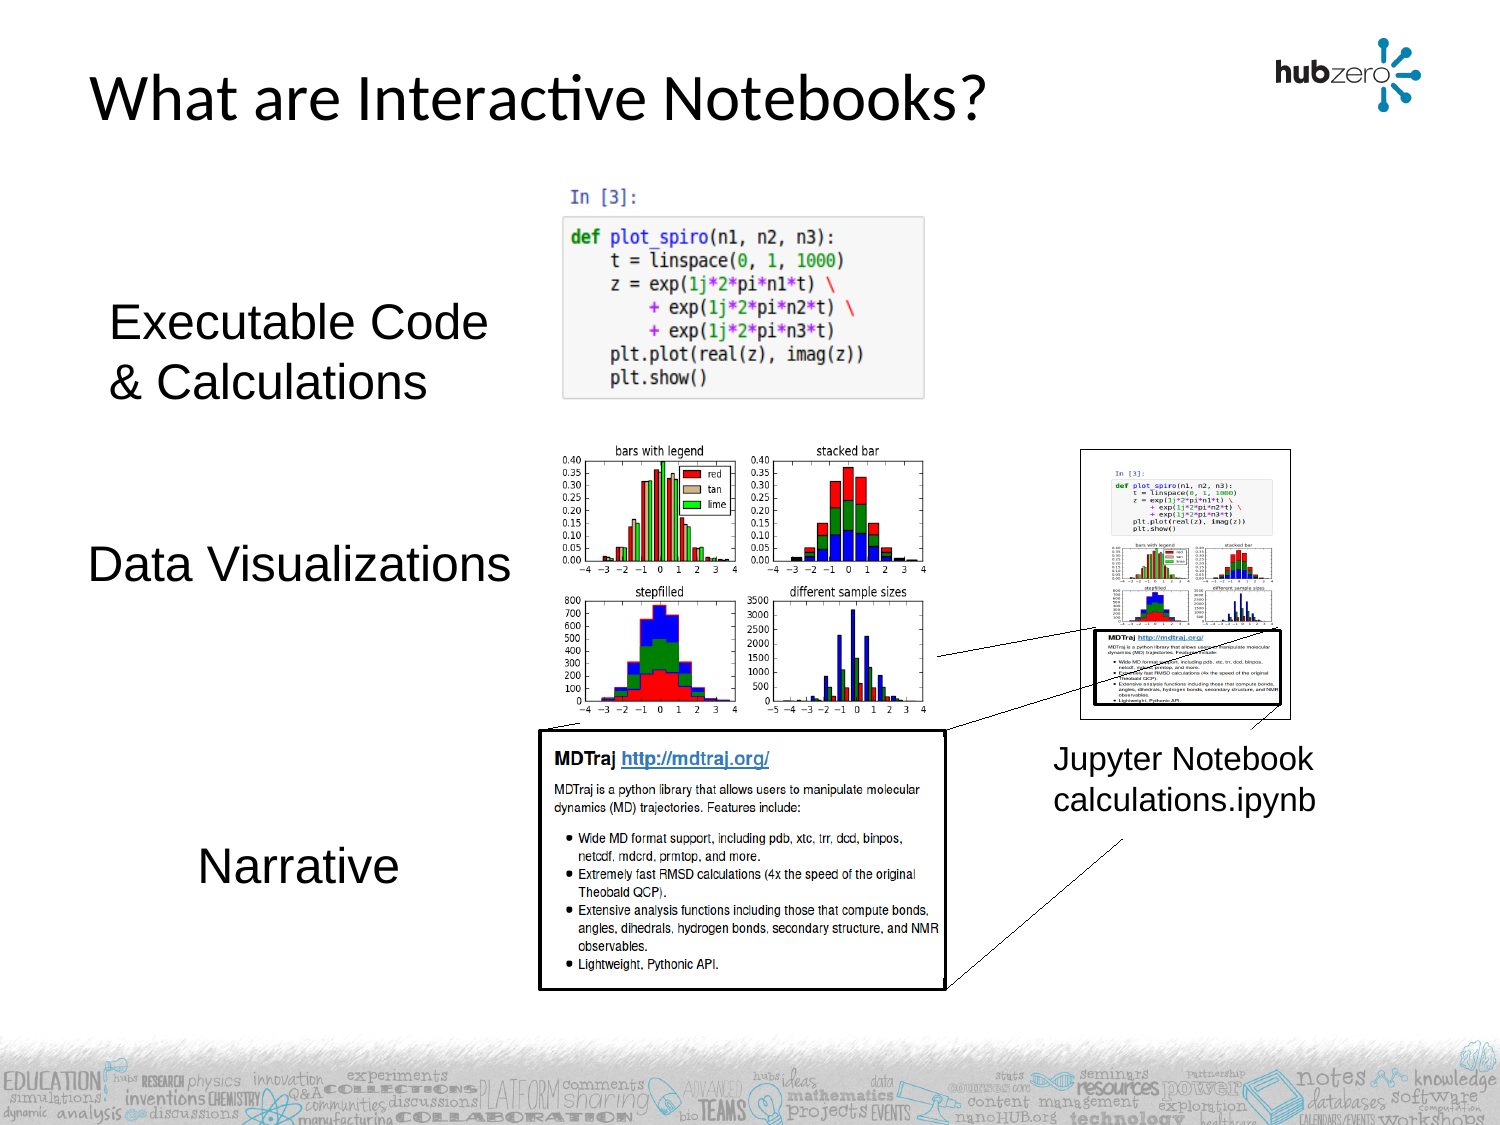

# What are Interactive Notebooks?
Executable Code
& Calculations
Data Visualizations
Jupyter Notebook
calculations.ipynb
Narrative